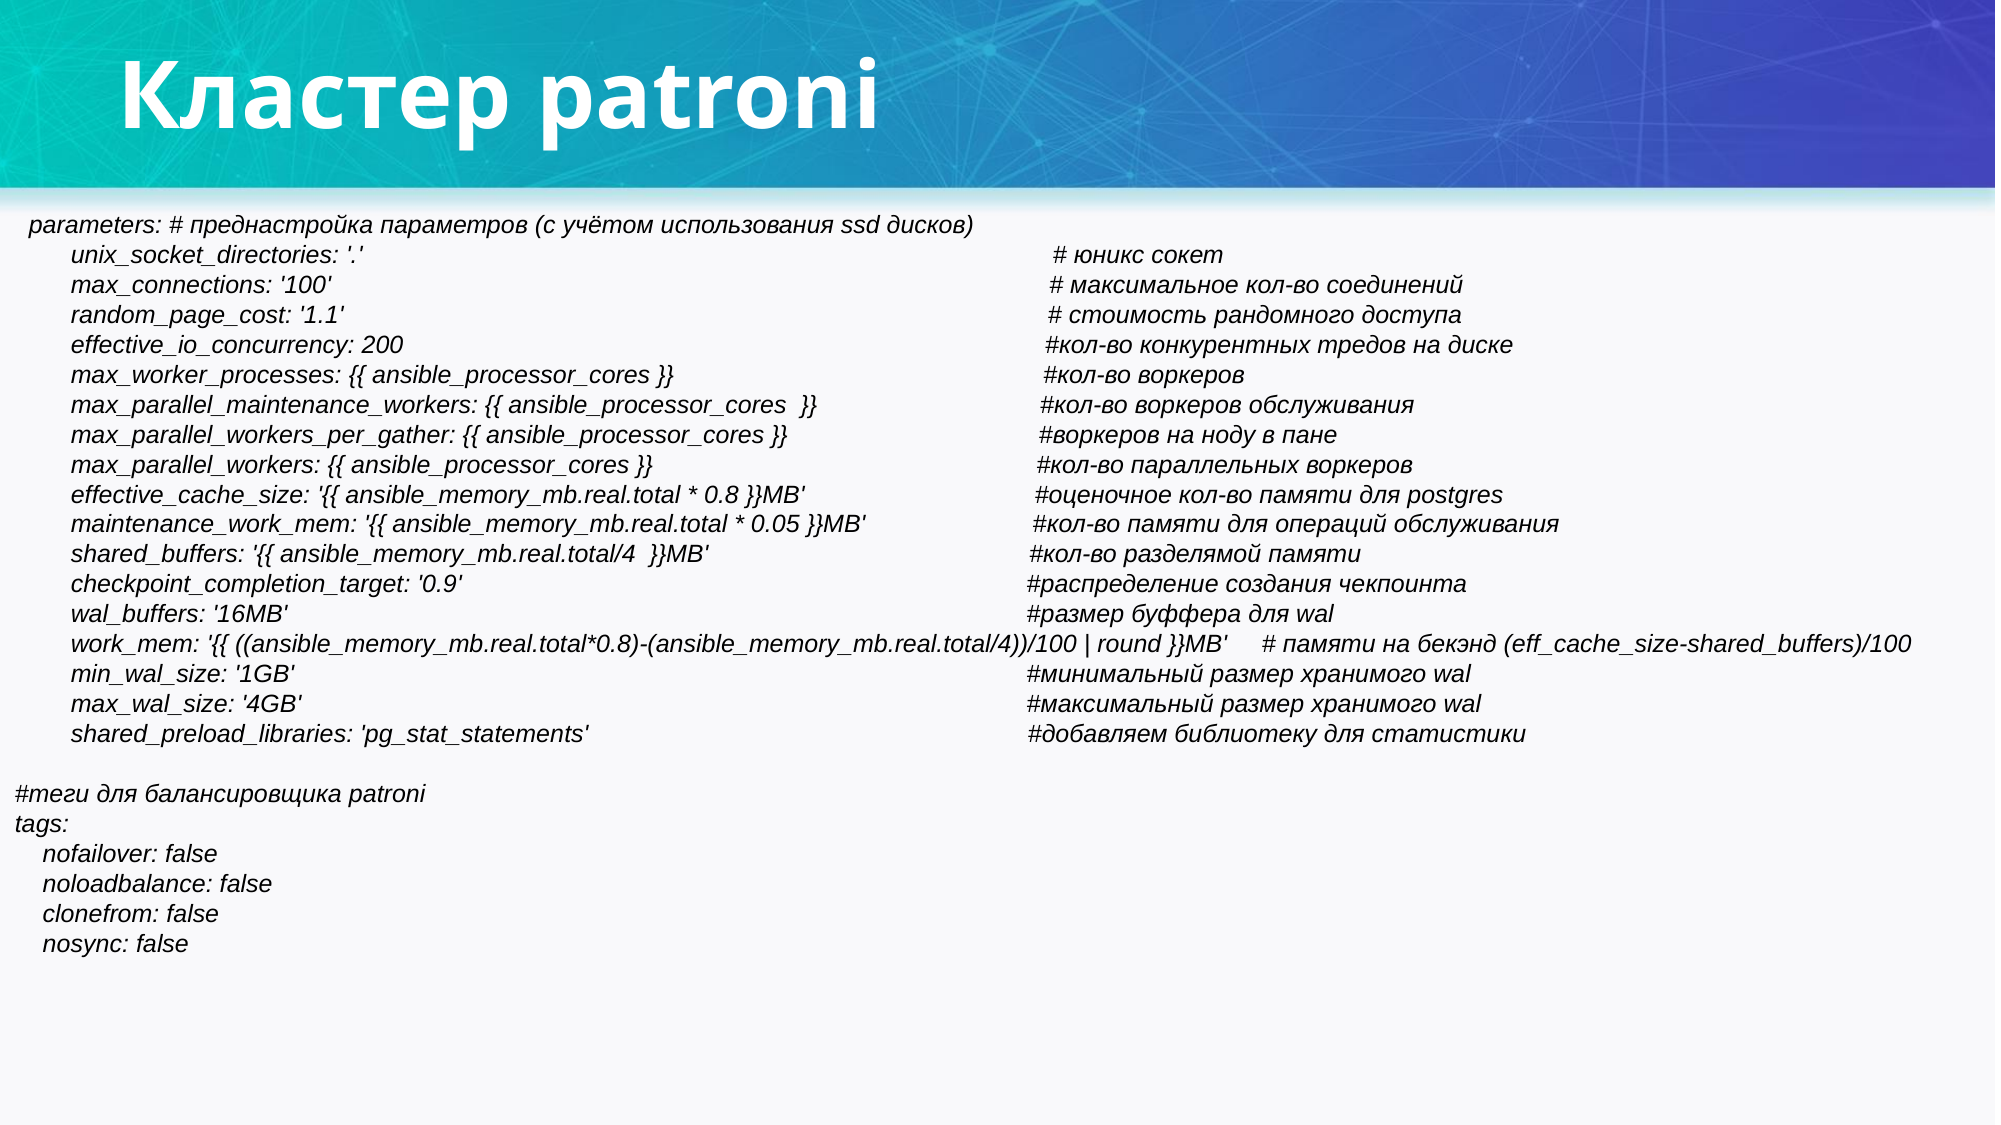

Кластер patroni
 parameters: # преднастройка параметров (с учётом использования ssd дисков)
 unix_socket_directories: '.' # юникс сокет
 max_connections: '100' # максимальное кол-во соединений
 random_page_cost: '1.1' # стоимость рандомного доступа
 effective_io_concurrency: 200 #кол-во конкурентных тредов на диске
 max_worker_processes: {{ ansible_processor_cores }} #кол-во воркеров
 max_parallel_maintenance_workers: {{ ansible_processor_cores }} #кол-во воркеров обслуживания
 max_parallel_workers_per_gather: {{ ansible_processor_cores }} #воркеров на ноду в пане
 max_parallel_workers: {{ ansible_processor_cores }} #кол-во параллельных воркеров
 effective_cache_size: '{{ ansible_memory_mb.real.total * 0.8 }}MB' #оценочное кол-во памяти для postgres
 maintenance_work_mem: '{{ ansible_memory_mb.real.total * 0.05 }}MB' #кол-во памяти для операций обслуживания
 shared_buffers: '{{ ansible_memory_mb.real.total/4 }}MB' #кол-во разделямой памяти
 checkpoint_completion_target: '0.9' #распределение создания чекпоинта
 wal_buffers: '16MB' #размер буффера для wal
 work_mem: '{{ ((ansible_memory_mb.real.total*0.8)-(ansible_memory_mb.real.total/4))/100 | round }}MB' # памяти на бекэнд (eff_cache_size-shared_buffers)/100
 min_wal_size: '1GB' #минимальный размер хранимого wal
 max_wal_size: '4GB' #максимальный размер хранимого wal
 shared_preload_libraries: 'pg_stat_statements' #добавляем библиотеку для статистики
#теги для балансировщика patroni
tags:
 nofailover: false
 noloadbalance: false
 clonefrom: false
 nosync: false